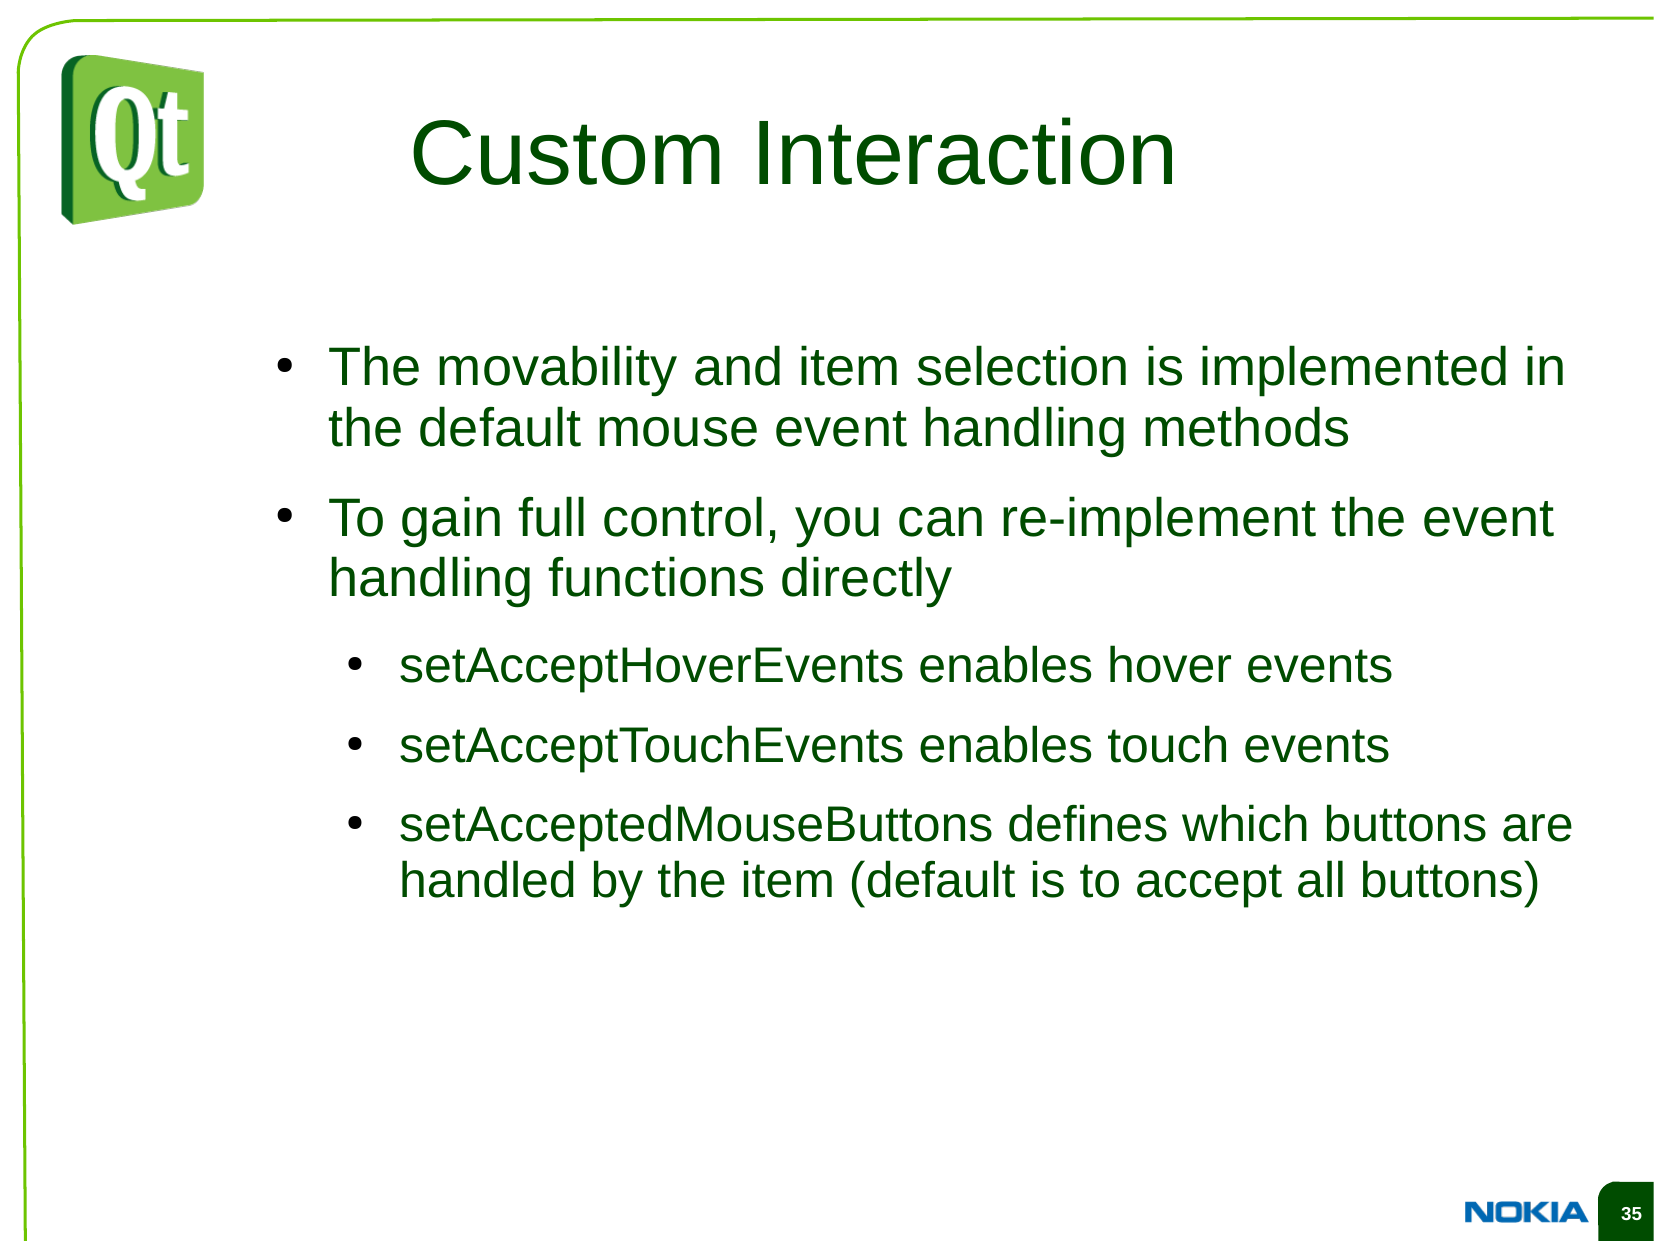

# Custom Interaction
The movability and item selection is implemented in the default mouse event handling methods
To gain full control, you can re-implement the event handling functions directly
setAcceptHoverEvents enables hover events
setAcceptTouchEvents enables touch events
setAcceptedMouseButtons defines which buttons are handled by the item (default is to accept all buttons)